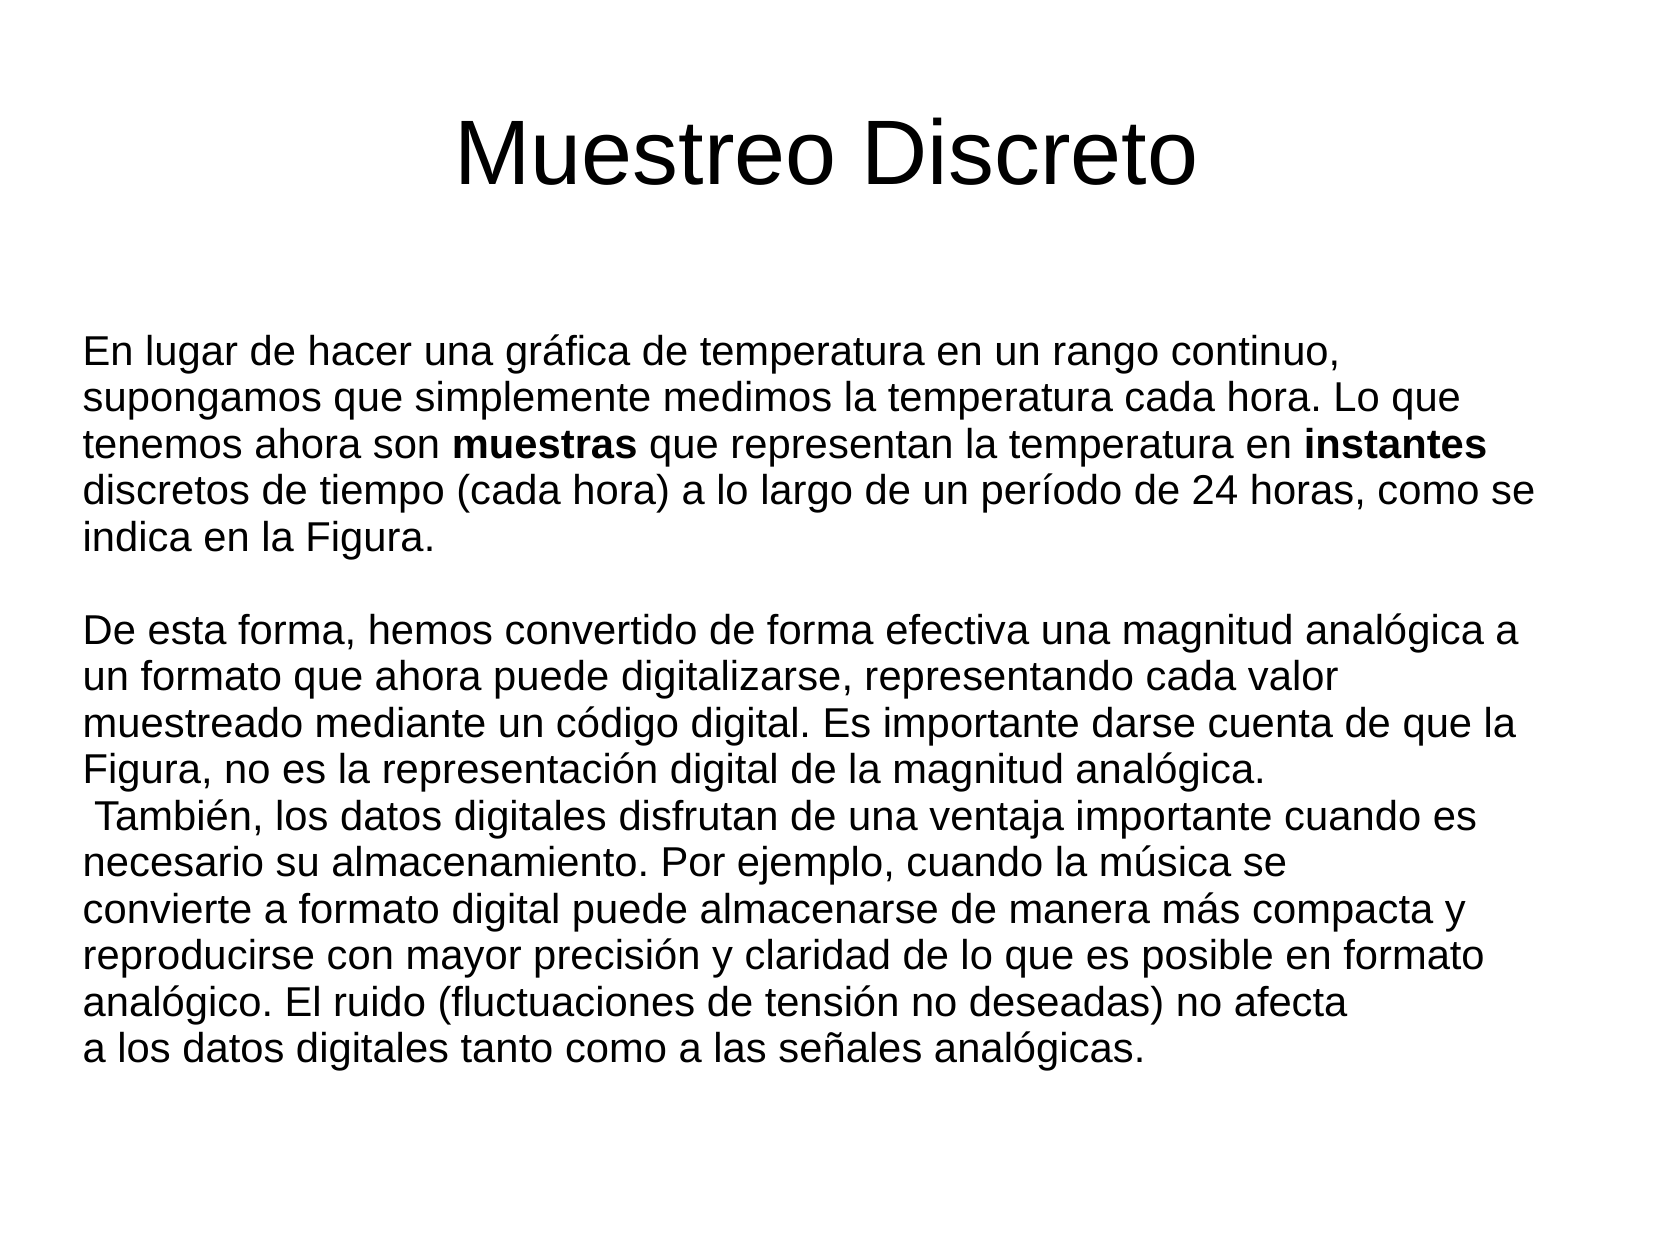

# Muestreo Discreto
En lugar de hacer una gráfica de temperatura en un rango continuo, supongamos que simplemente medimos la temperatura cada hora. Lo que tenemos ahora son muestras que representan la temperatura en instantes discretos de tiempo (cada hora) a lo largo de un período de 24 horas, como se indica en la Figura.
De esta forma, hemos convertido de forma efectiva una magnitud analógica a un formato que ahora puede digitalizarse, representando cada valor muestreado mediante un código digital. Es importante darse cuenta de que la Figura, no es la representación digital de la magnitud analógica.
 También, los datos digitales disfrutan de una ventaja importante cuando es necesario su almacenamiento. Por ejemplo, cuando la música se
convierte a formato digital puede almacenarse de manera más compacta y reproducirse con mayor precisión y claridad de lo que es posible en formato analógico. El ruido (fluctuaciones de tensión no deseadas) no afecta
a los datos digitales tanto como a las señales analógicas.